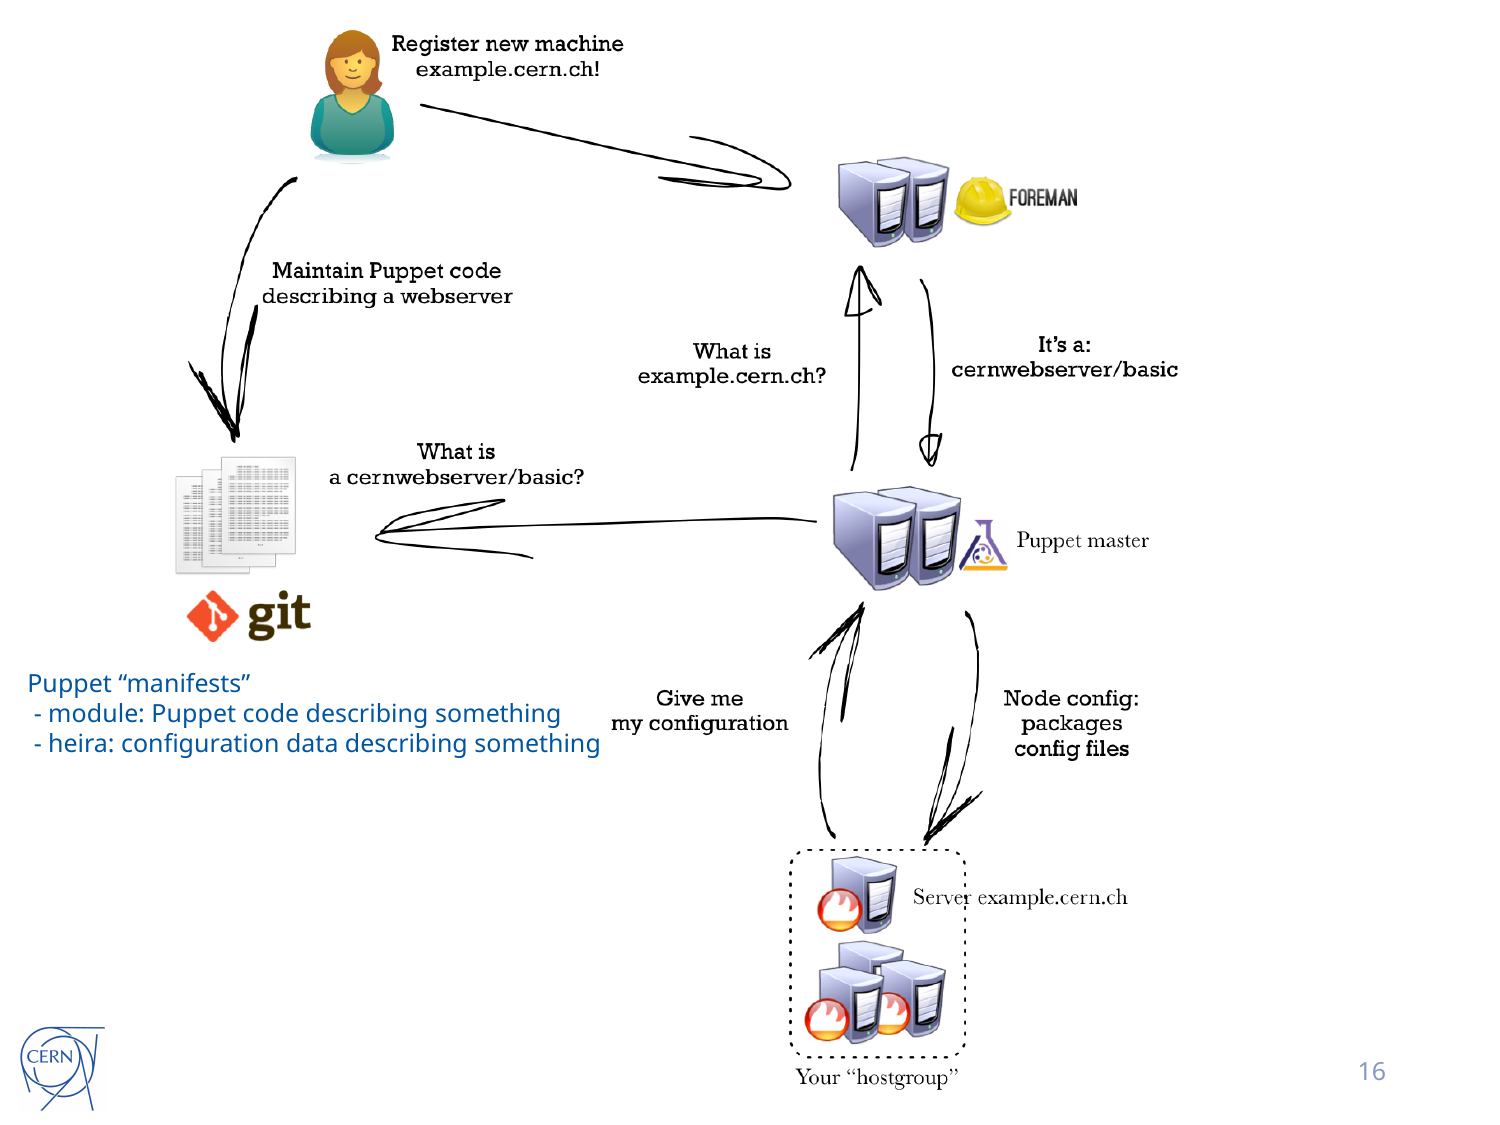

Puppet “manifests”
 - module: Puppet code describing something
 - heira: configuration data describing something